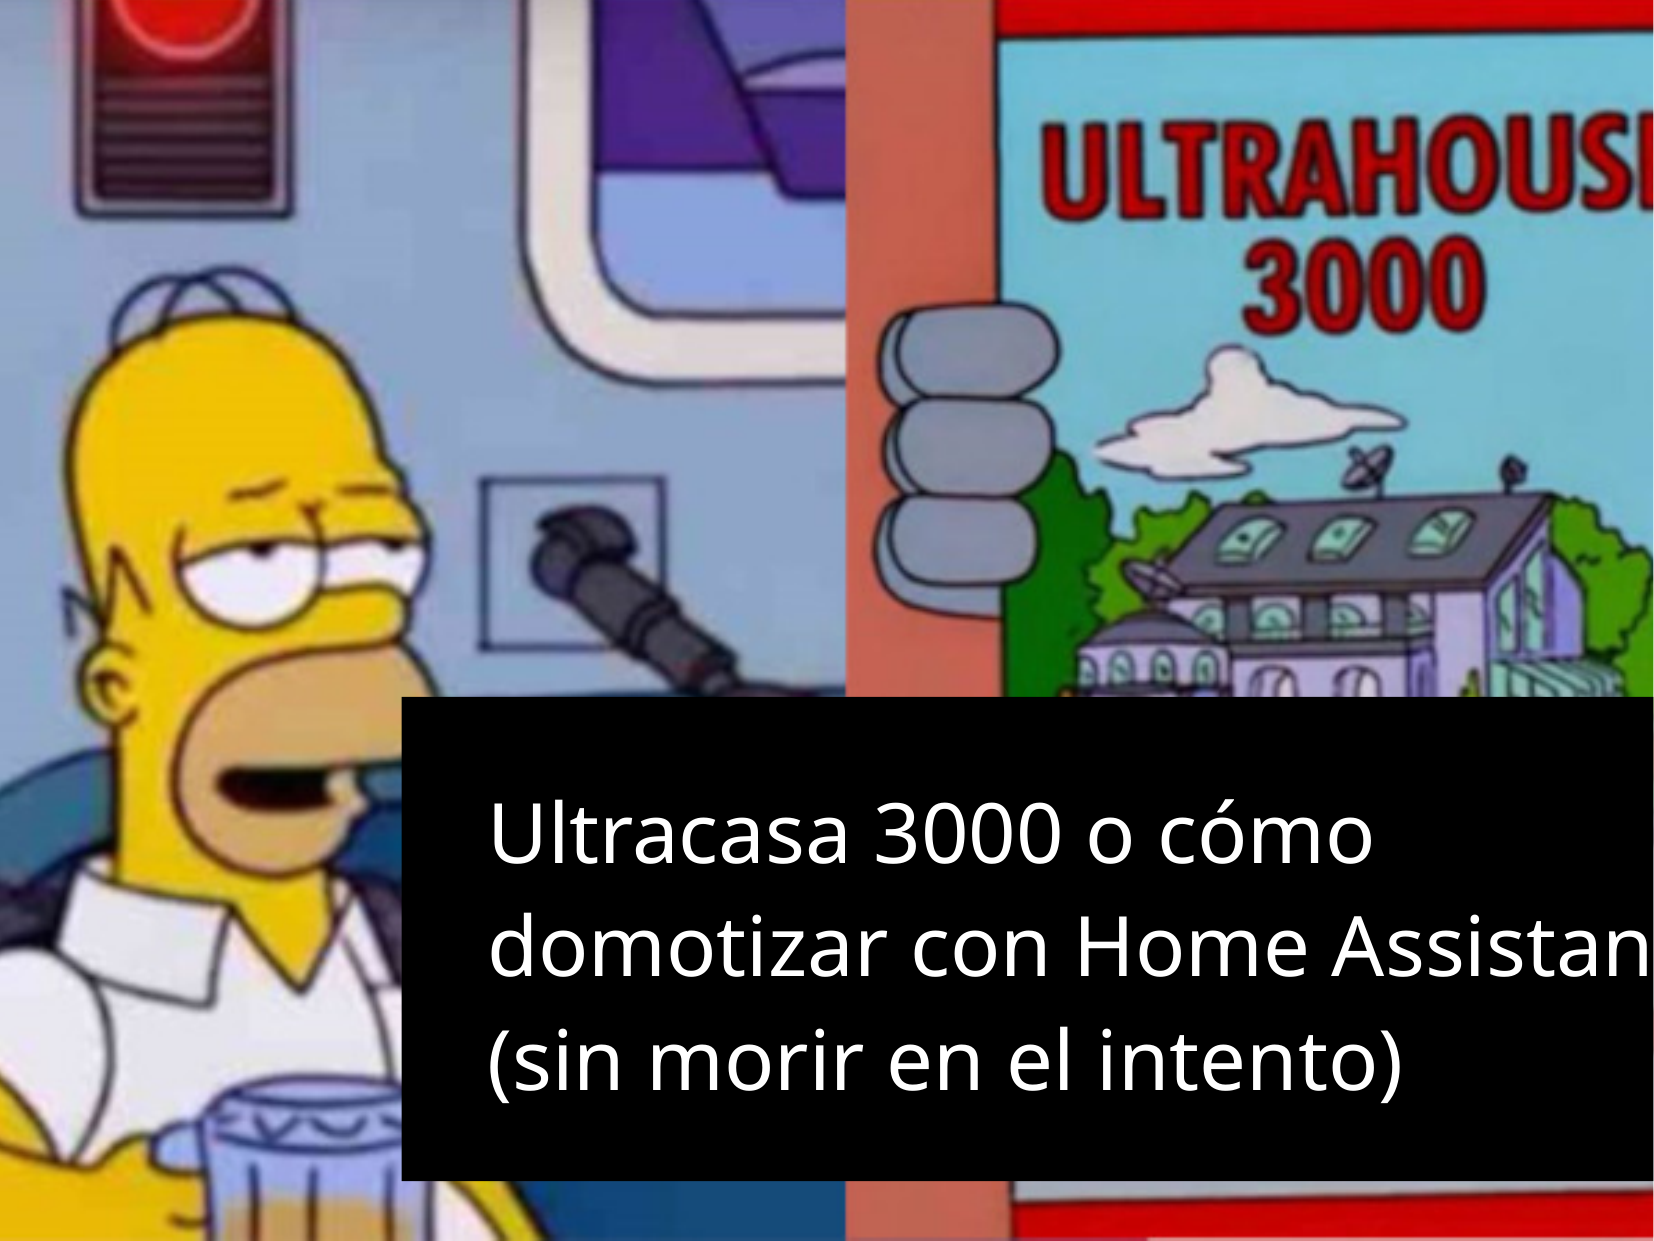

Ultracasa 3000 o cómo
domotizar con Home Assistant
(sin morir en el intento)